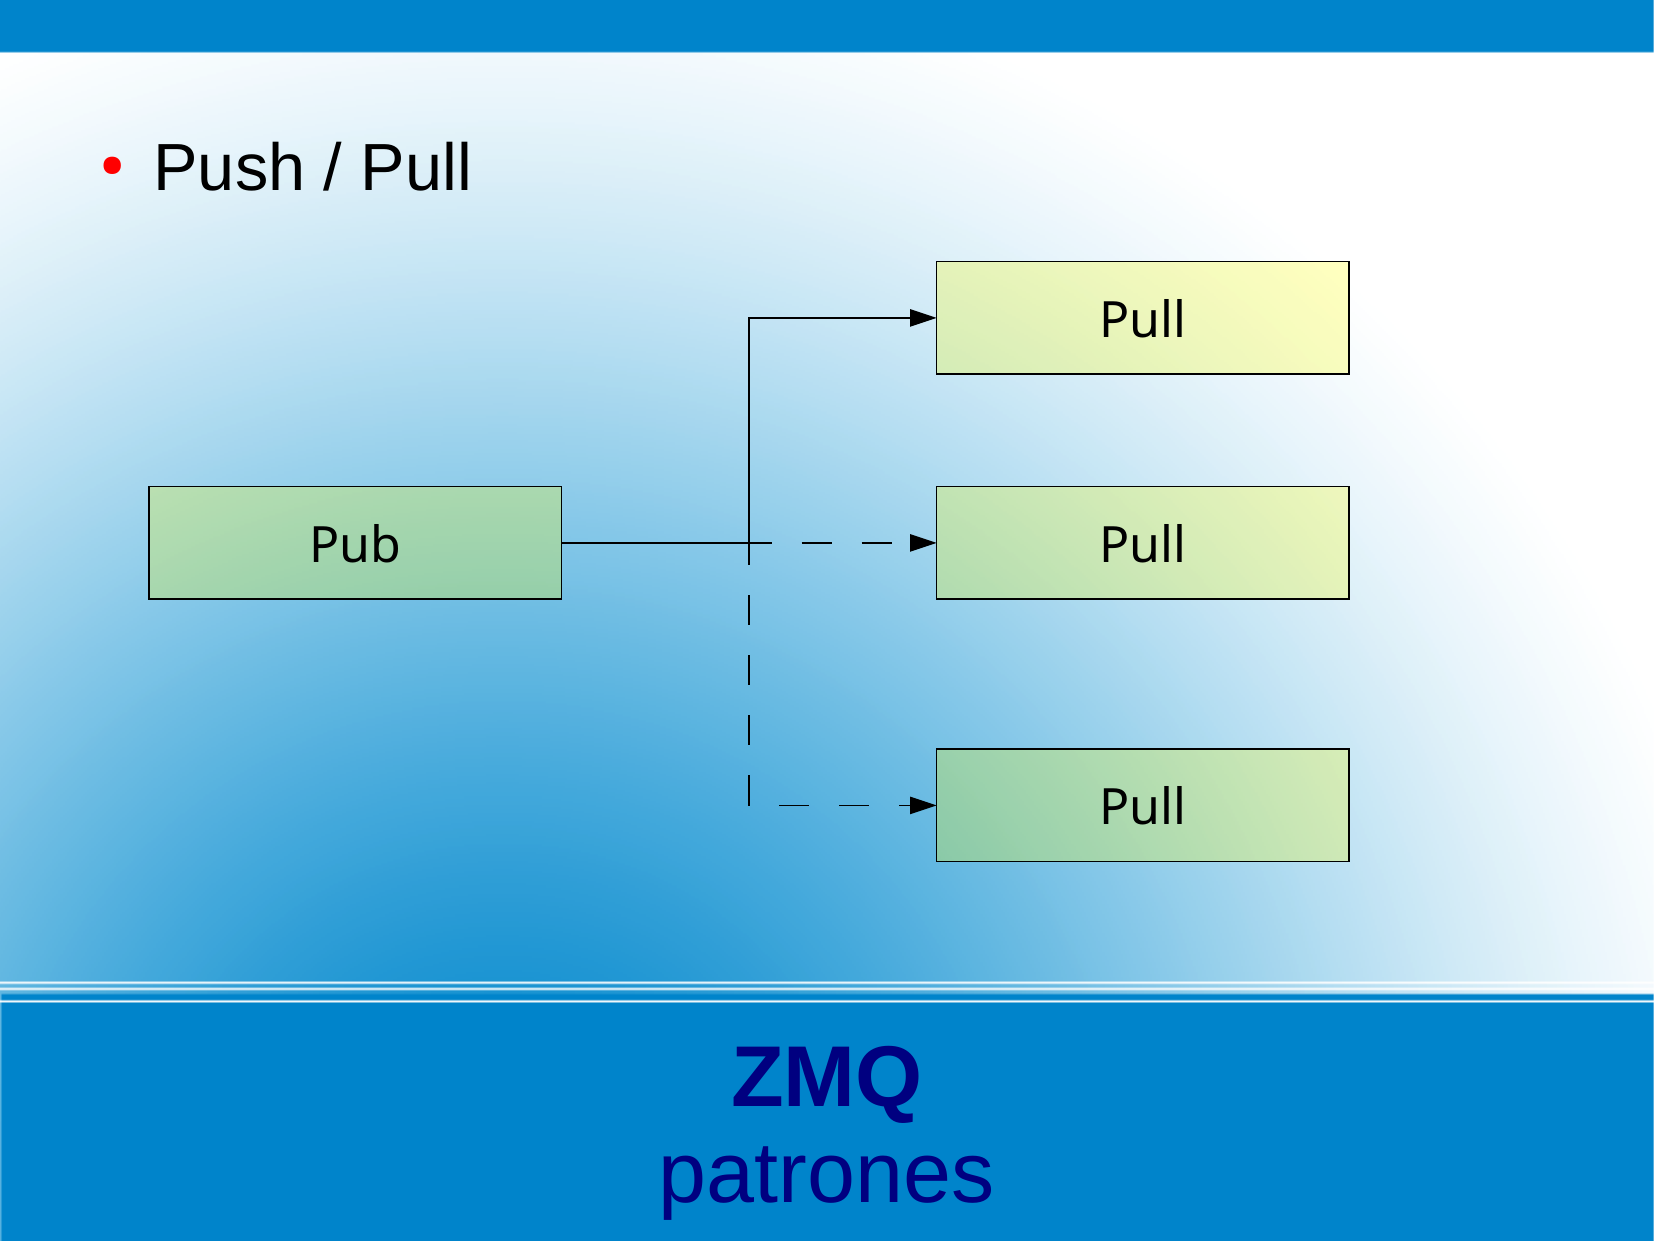

Push / Pull
Pull
Pub
Pull
Pull
# ZMQ patrones